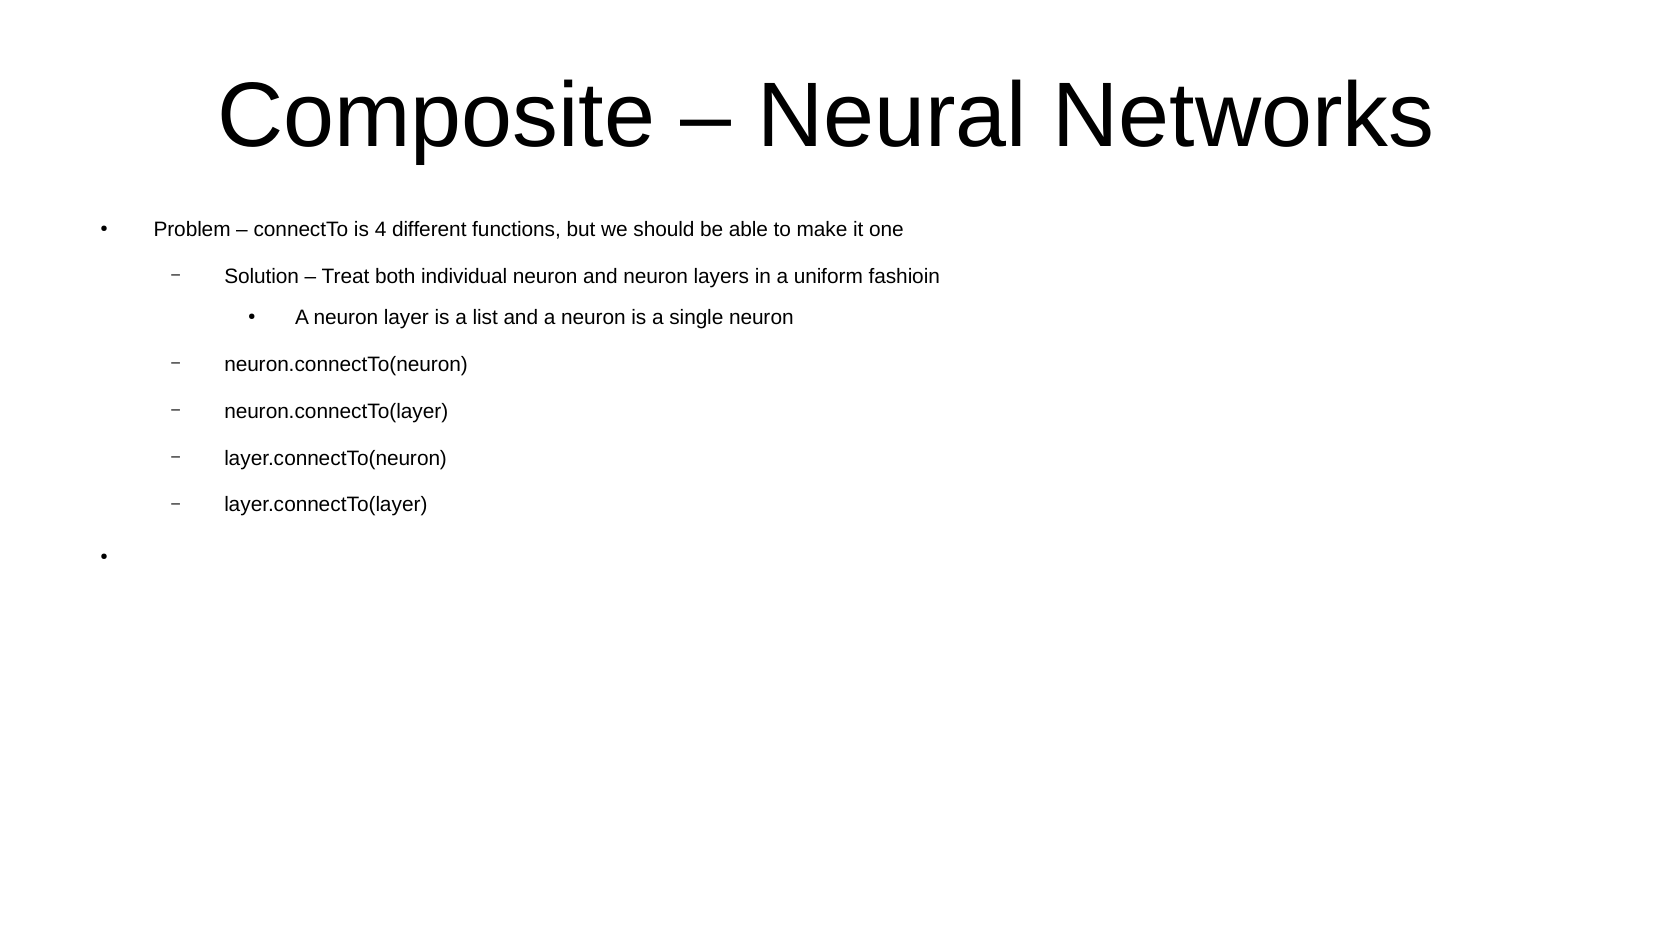

# Composite – Neural Networks
Problem – connectTo is 4 different functions, but we should be able to make it one
Solution – Treat both individual neuron and neuron layers in a uniform fashioin
A neuron layer is a list and a neuron is a single neuron
neuron.connectTo(neuron)
neuron.connectTo(layer)
layer.connectTo(neuron)
layer.connectTo(layer)